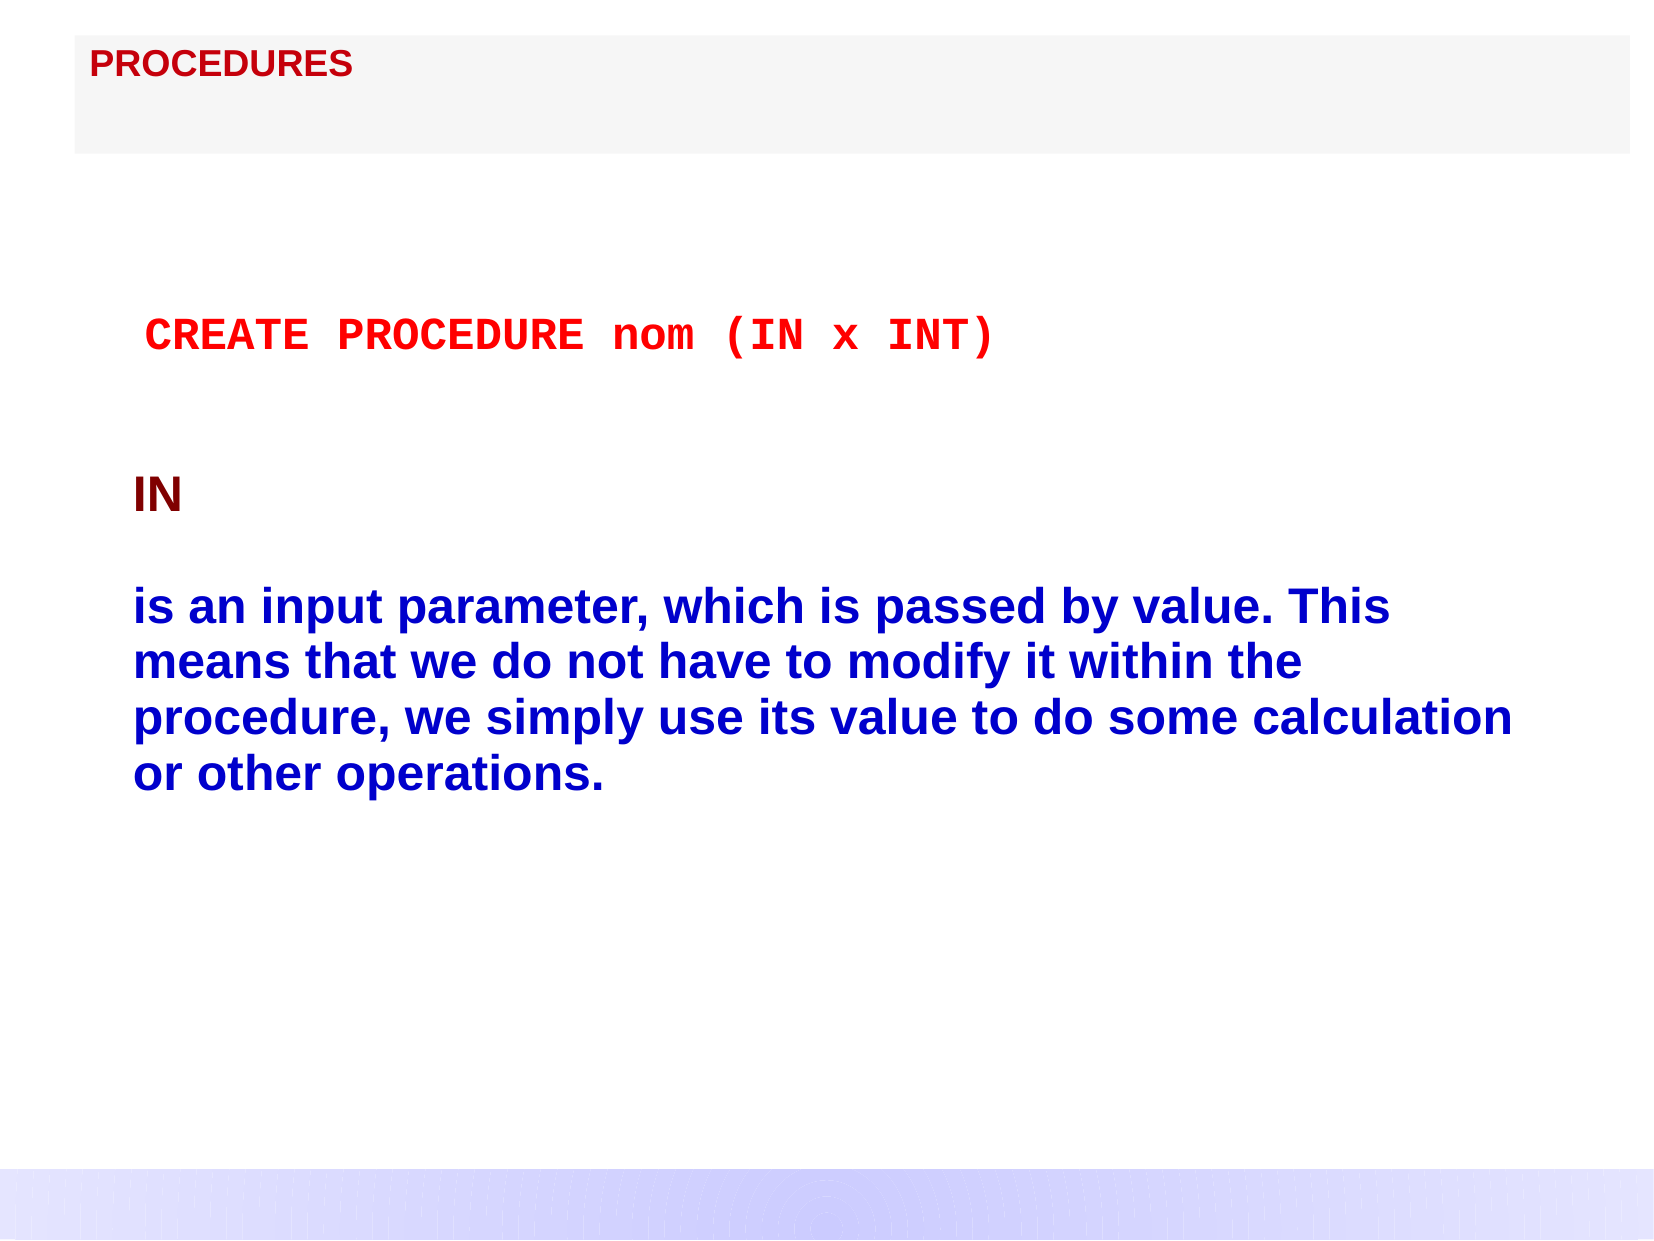

PROCEDURES
CREATE PROCEDURE nom (IN x INT)
IN
is an input parameter, which is passed by value. This means that we do not have to modify it within the procedure, we simply use its value to do some calculation or other operations.